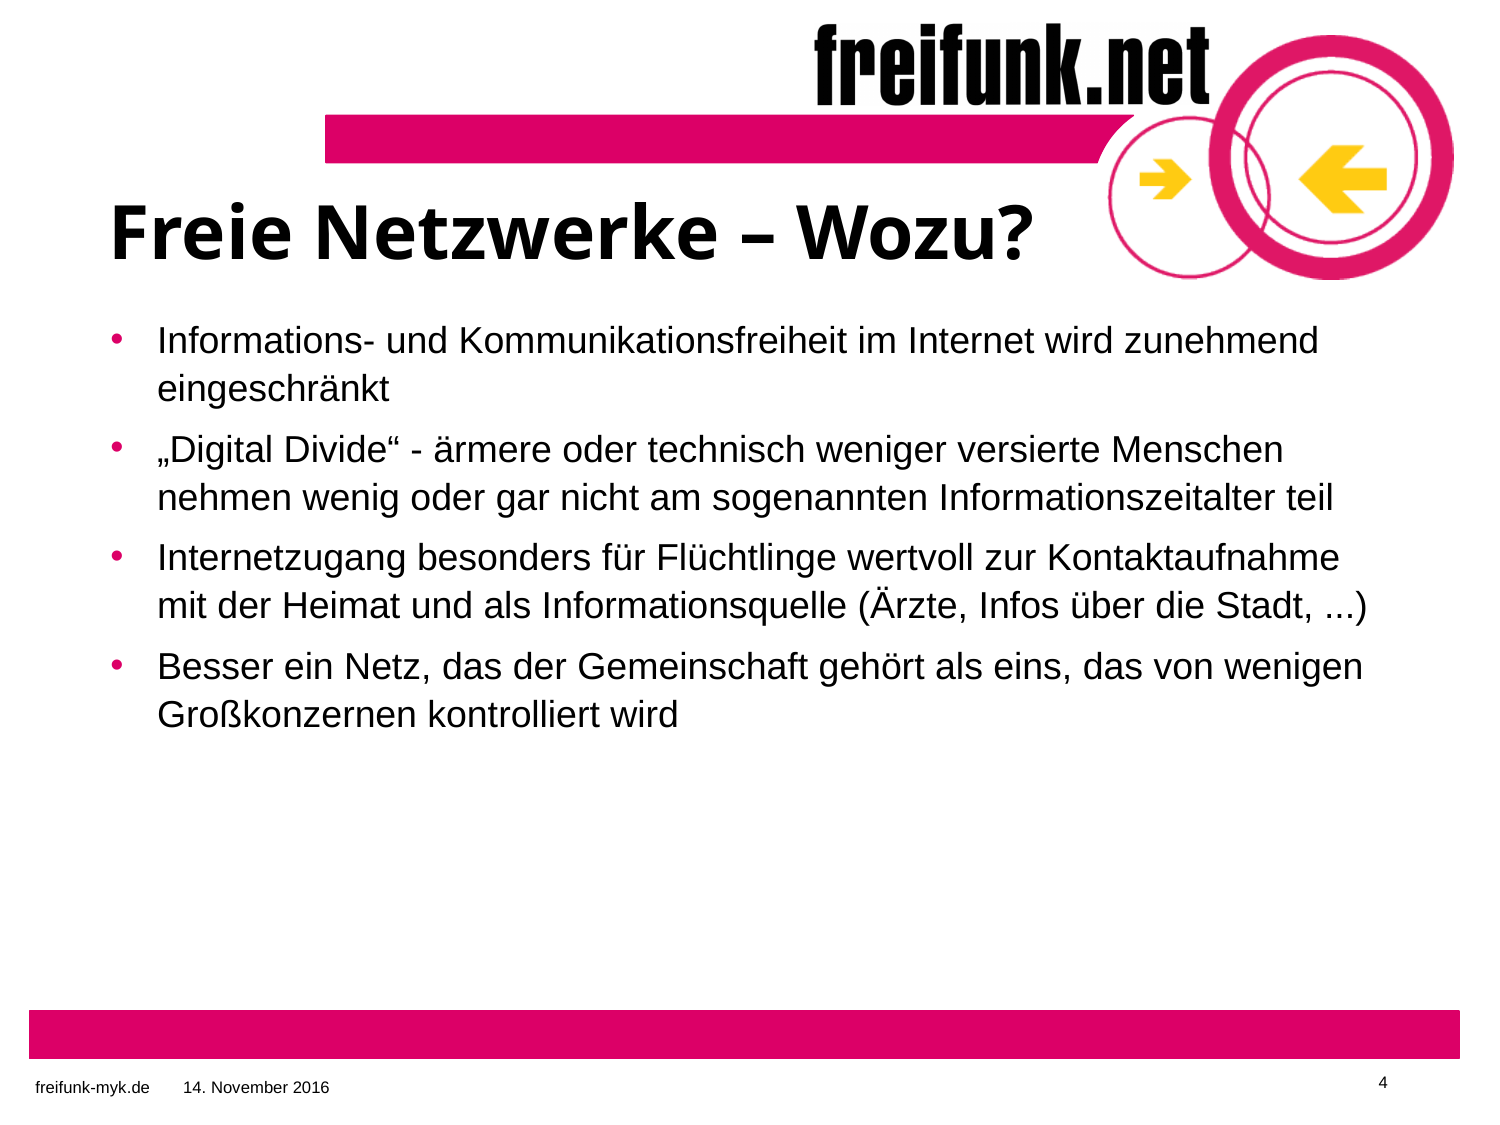

# Freie Netzwerke – Wozu?
Informations- und Kommunikationsfreiheit im Internet wird zunehmend eingeschränkt
„Digital Divide“ - ärmere oder technisch weniger versierte Menschen nehmen wenig oder gar nicht am sogenannten Informationszeitalter teil
Internetzugang besonders für Flüchtlinge wertvoll zur Kontaktaufnahme mit der Heimat und als Informationsquelle (Ärzte, Infos über die Stadt, ...)
Besser ein Netz, das der Gemeinschaft gehört als eins, das von wenigen Großkonzernen kontrolliert wird
4
freifunk-myk.de